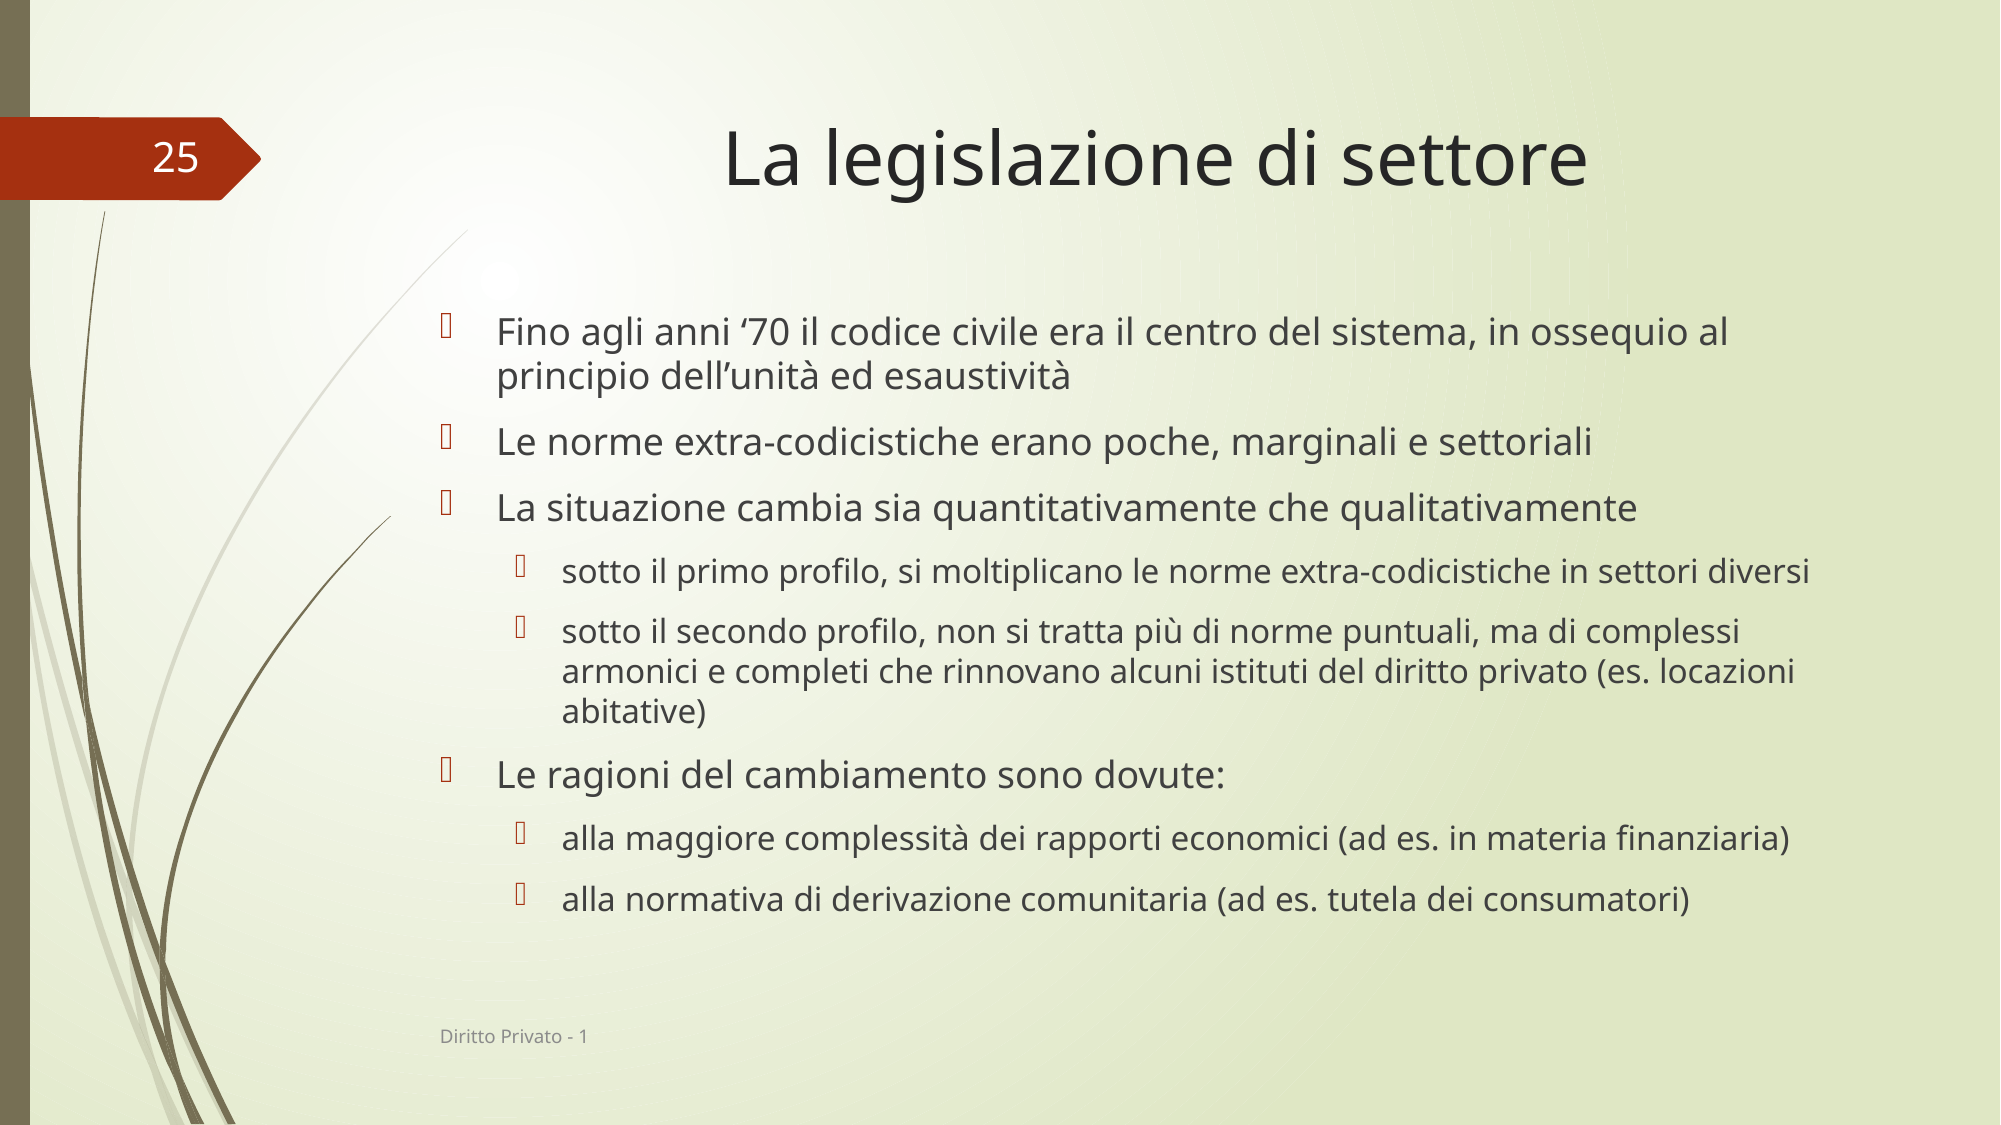

# La legislazione di settore
Fino agli anni ‘70 il codice civile era il centro del sistema, in ossequio al principio dell’unità ed esaustività
Le norme extra-codicistiche erano poche, marginali e settoriali
La situazione cambia sia quantitativamente che qualitativamente
sotto il primo profilo, si moltiplicano le norme extra-codicistiche in settori diversi
sotto il secondo profilo, non si tratta più di norme puntuali, ma di complessi armonici e completi che rinnovano alcuni istituti del diritto privato (es. locazioni abitative)
Le ragioni del cambiamento sono dovute:
alla maggiore complessità dei rapporti economici (ad es. in materia finanziaria)
alla normativa di derivazione comunitaria (ad es. tutela dei consumatori)
Diritto Privato - 1